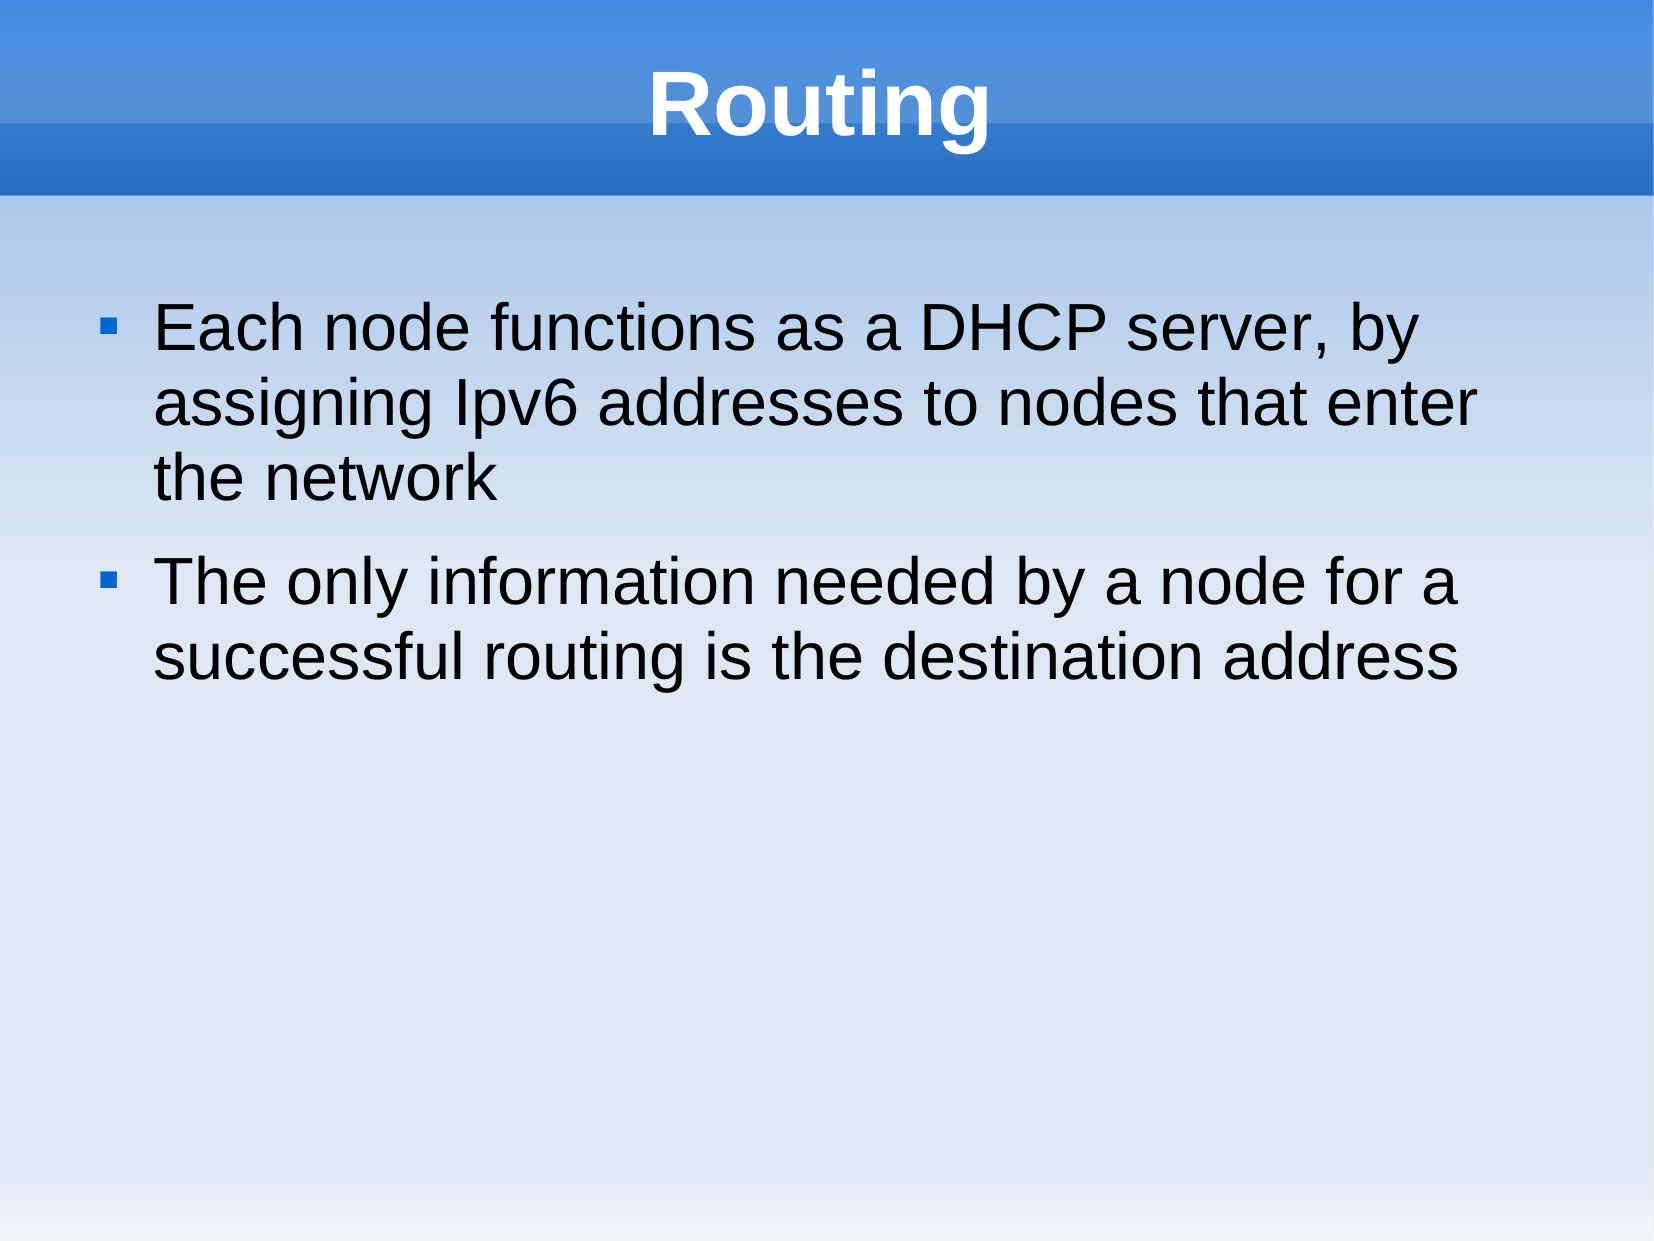

# Routing
Each node functions as a DHCP server, by assigning Ipv6 addresses to nodes that enter the network
The only information needed by a node for a successful routing is the destination address